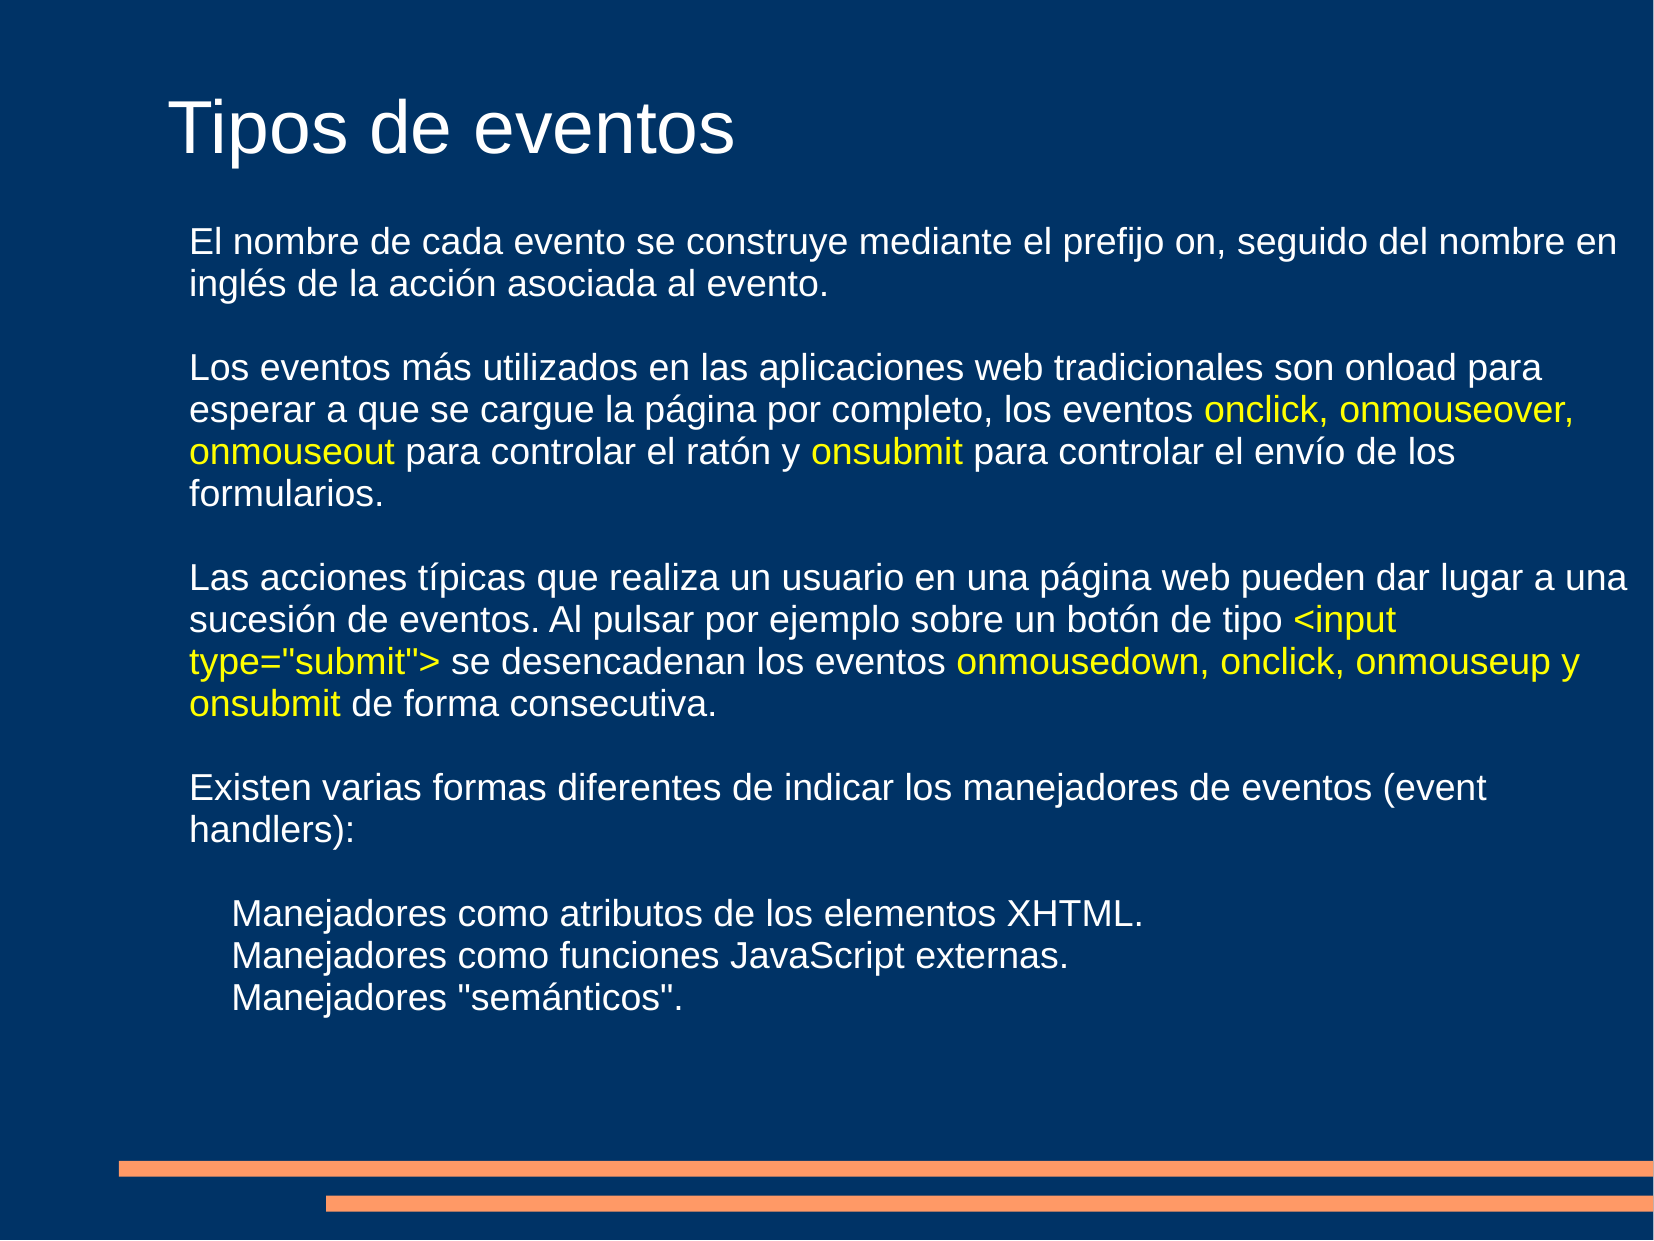

Tipos de eventos
El nombre de cada evento se construye mediante el prefijo on, seguido del nombre en inglés de la acción asociada al evento.
Los eventos más utilizados en las aplicaciones web tradicionales son onload para esperar a que se cargue la página por completo, los eventos onclick, onmouseover, onmouseout para controlar el ratón y onsubmit para controlar el envío de los formularios.
Las acciones típicas que realiza un usuario en una página web pueden dar lugar a una sucesión de eventos. Al pulsar por ejemplo sobre un botón de tipo <input type="submit"> se desencadenan los eventos onmousedown, onclick, onmouseup y onsubmit de forma consecutiva.
Existen varias formas diferentes de indicar los manejadores de eventos (event handlers):
 Manejadores como atributos de los elementos XHTML.
 Manejadores como funciones JavaScript externas.
 Manejadores "semánticos".